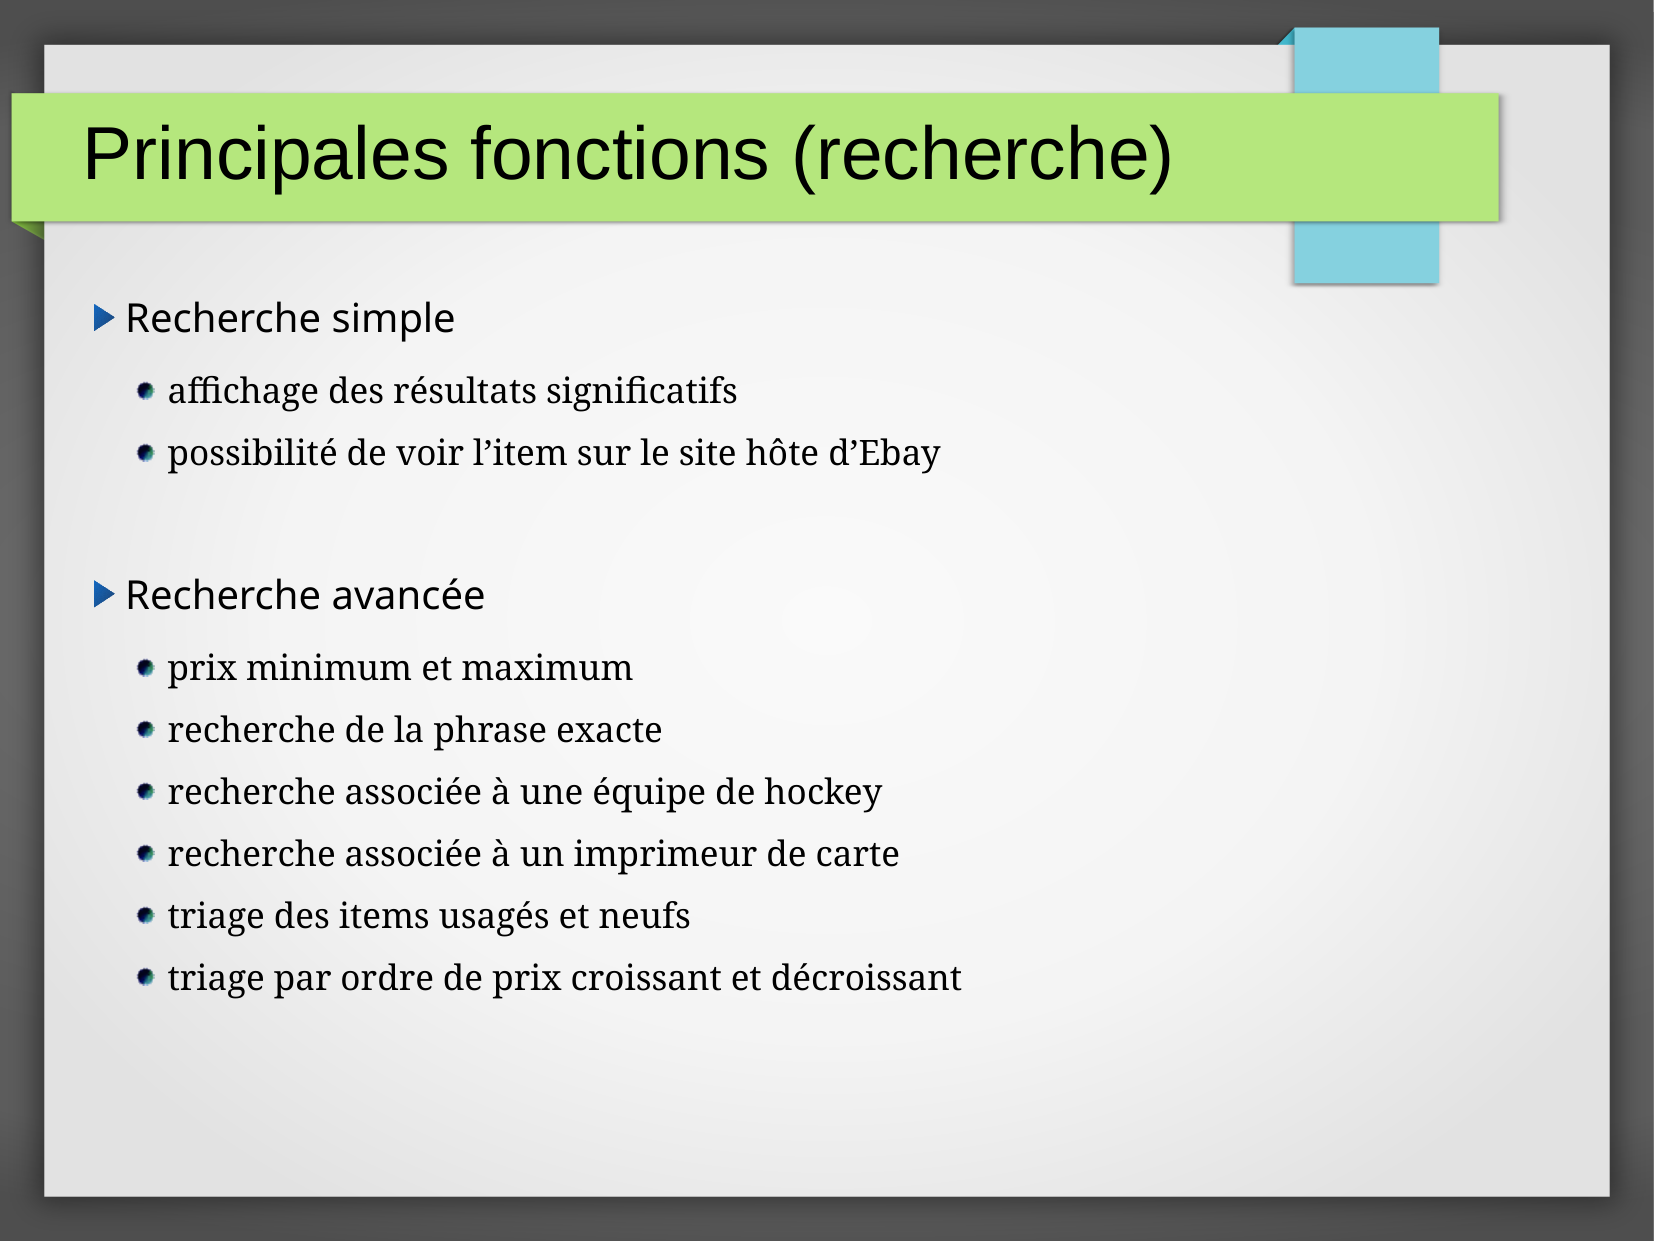

# Principales fonctions (recherche)
Recherche simple
affichage des résultats significatifs
possibilité de voir l’item sur le site hôte d’Ebay
Recherche avancée
prix minimum et maximum
recherche de la phrase exacte
recherche associée à une équipe de hockey
recherche associée à un imprimeur de carte
triage des items usagés et neufs
triage par ordre de prix croissant et décroissant